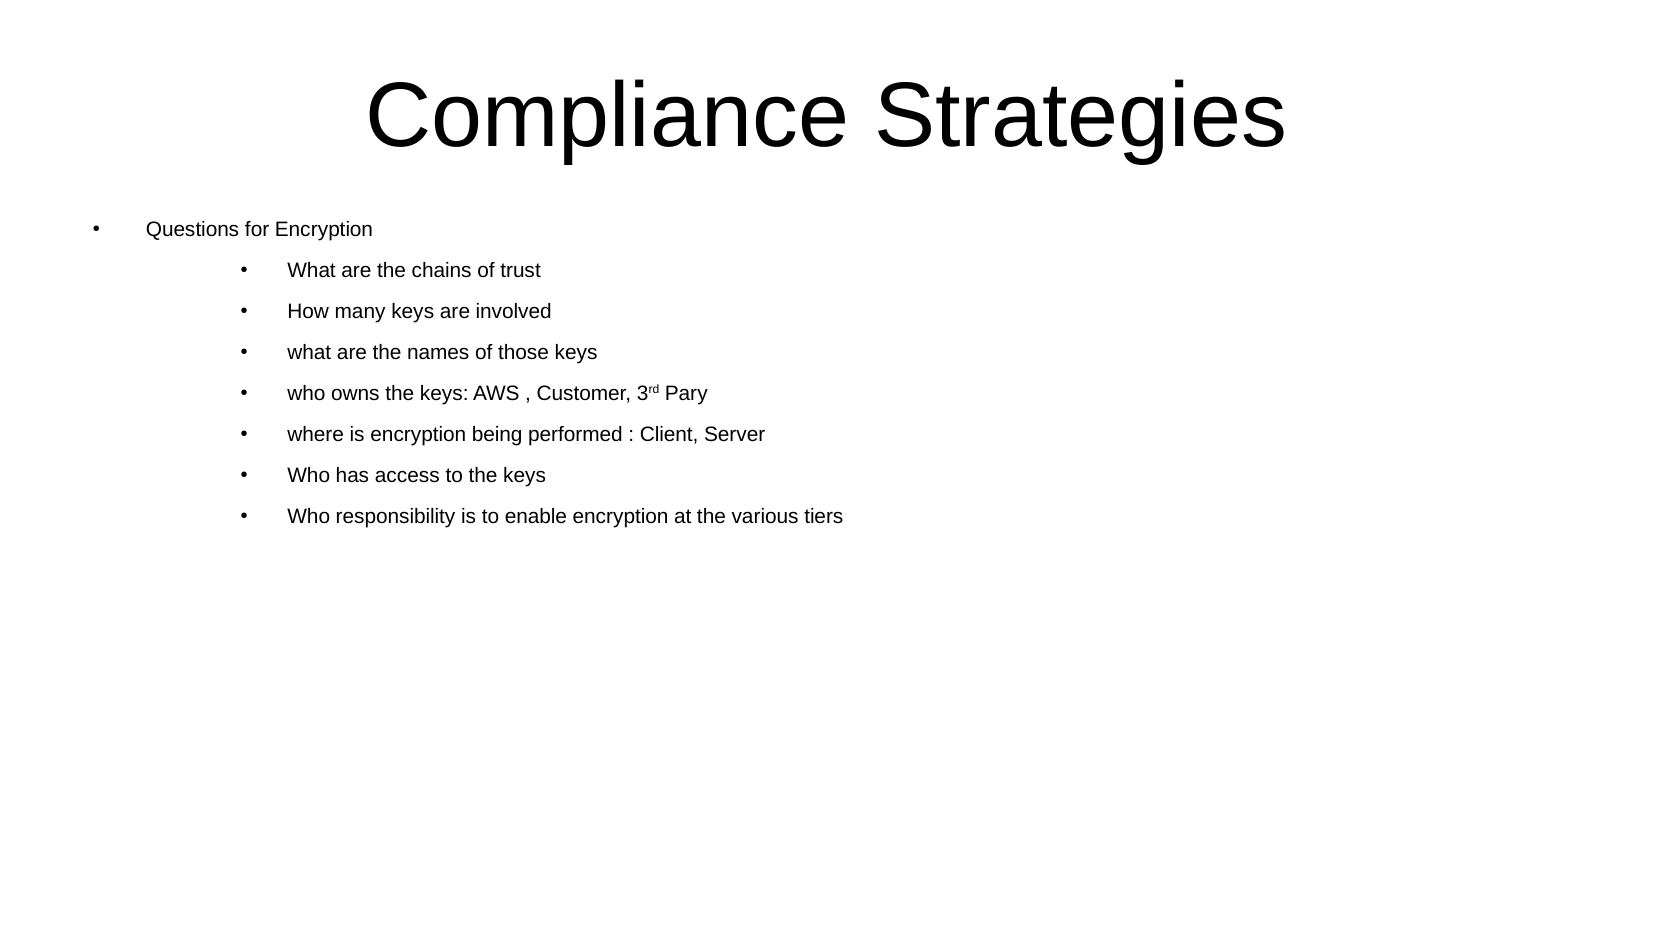

# Compliance Strategies
Questions for Encryption
What are the chains of trust
How many keys are involved
what are the names of those keys
who owns the keys: AWS , Customer, 3rd Pary
where is encryption being performed : Client, Server
Who has access to the keys
Who responsibility is to enable encryption at the various tiers